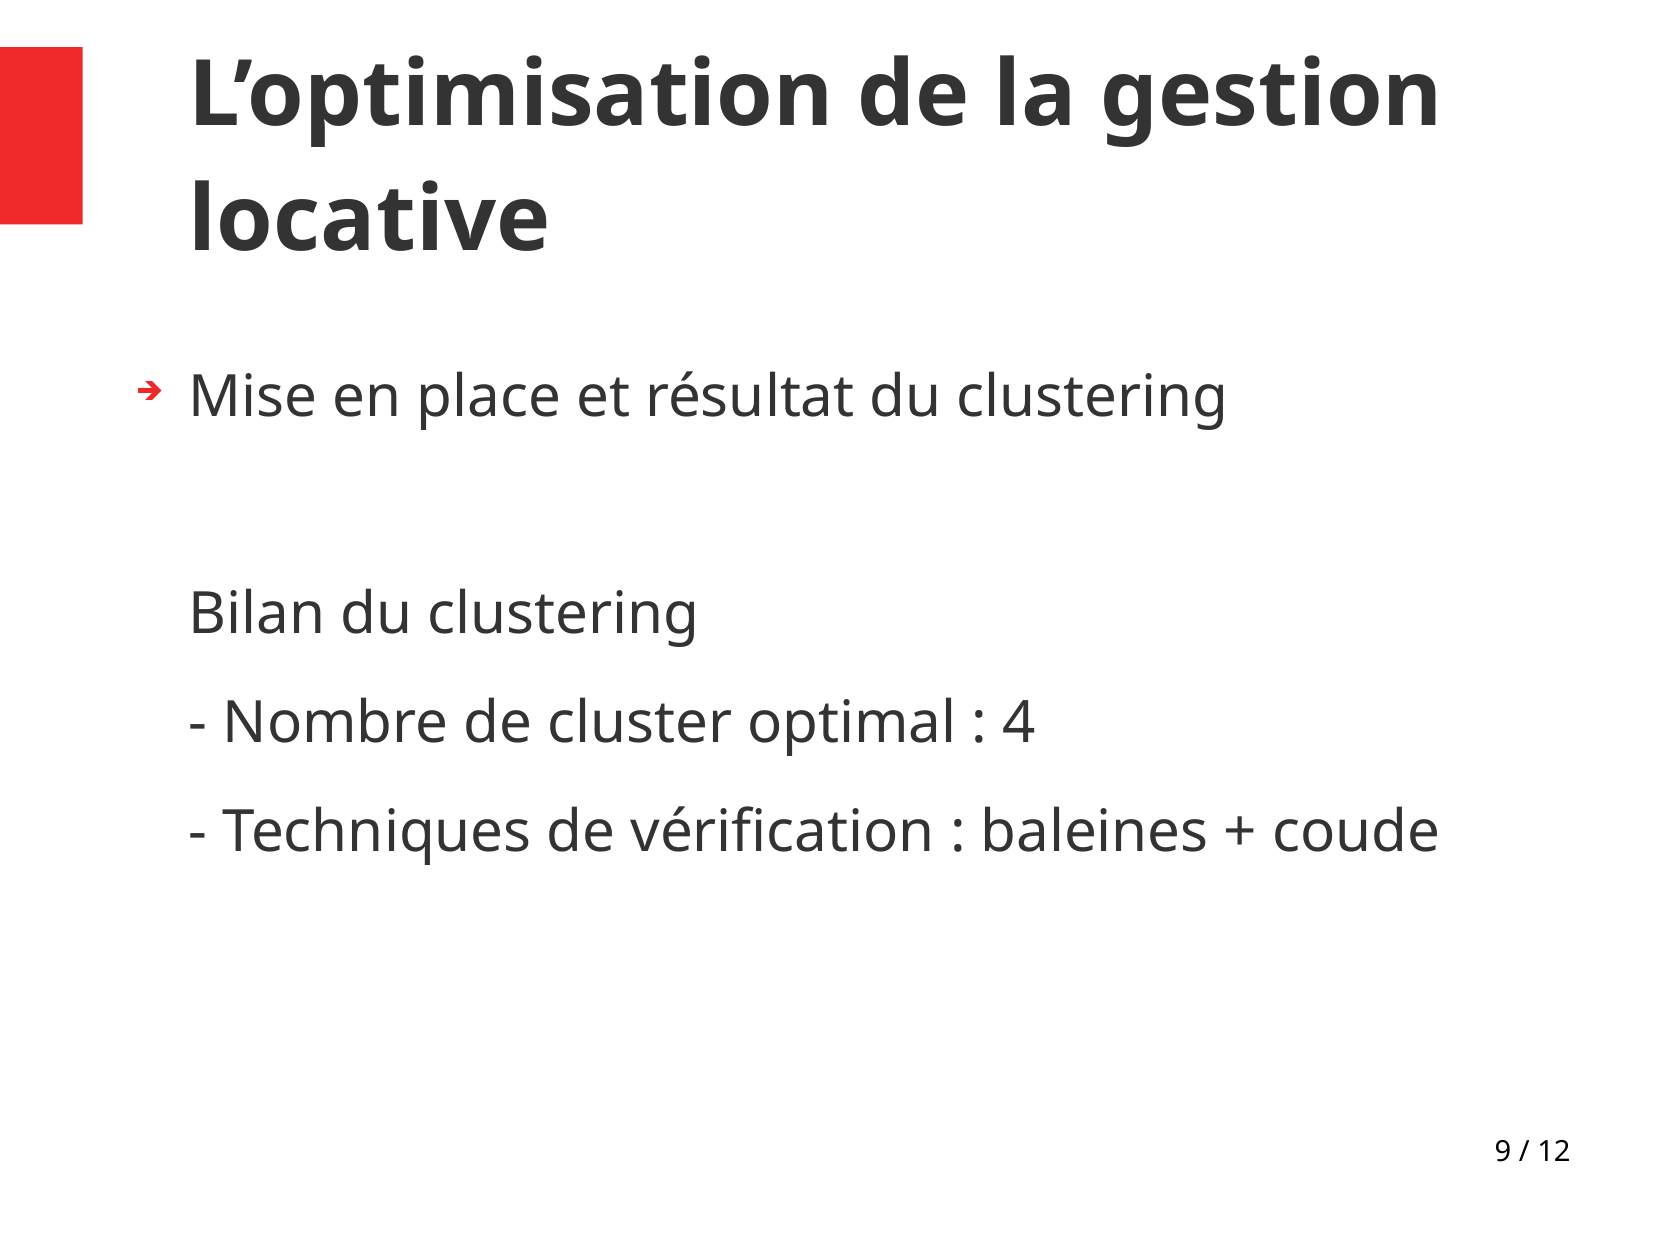

# L’optimisation de la gestion locative
Mise en place et résultat du clustering
Bilan du clustering
- Nombre de cluster optimal : 4
- Techniques de vérification : baleines + coude
9